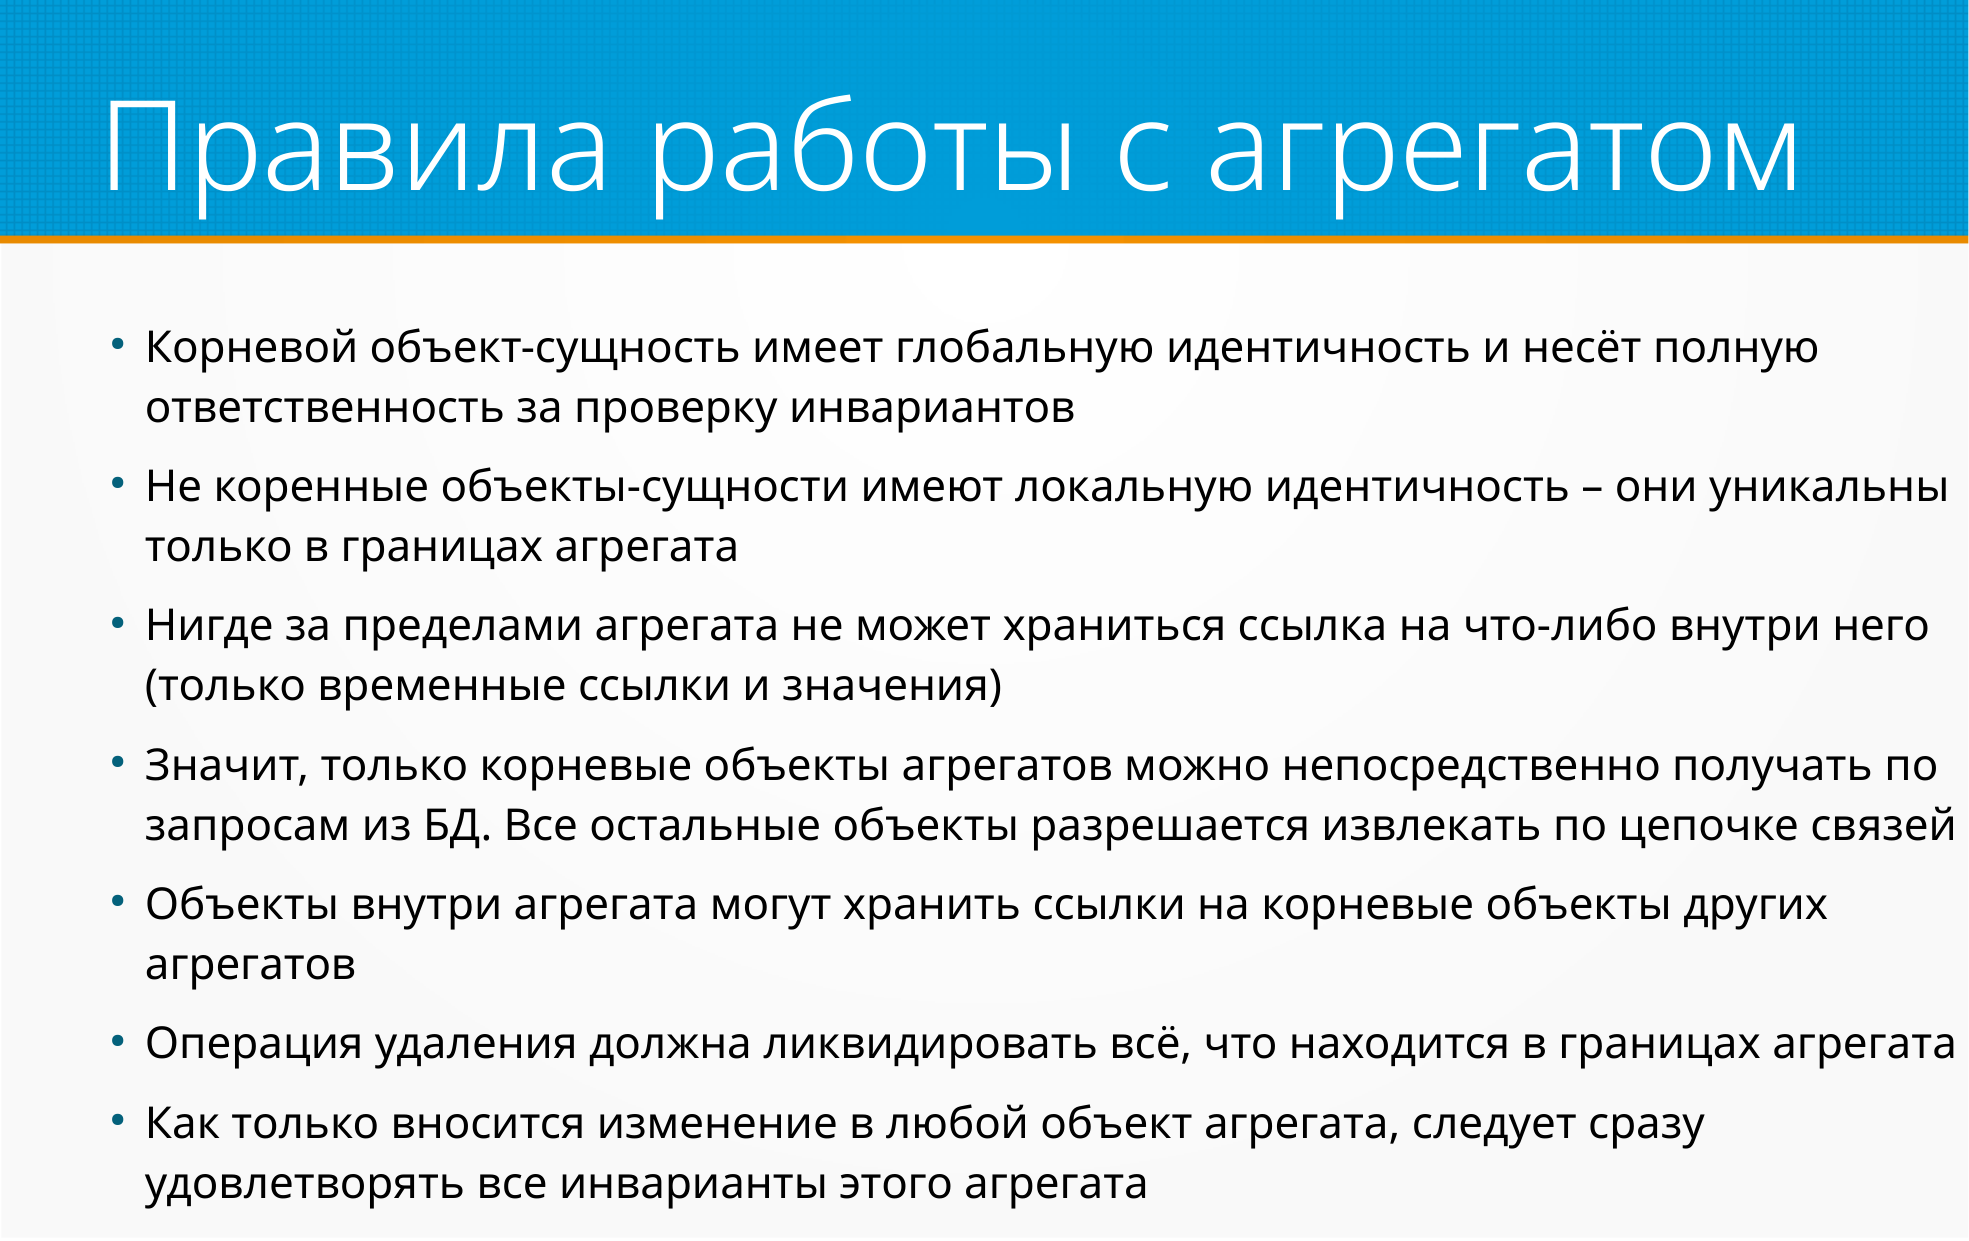

# Правила работы с агрегатом
Корневой объект-сущность имеет глобальную идентичность и несёт полную ответственность за проверку инвариантов
Не коренные объекты-сущности имеют локальную идентичность – они уникальны только в границах агрегата
Нигде за пределами агрегата не может храниться ссылка на что-либо внутри него (только временные ссылки и значения)
Значит, только корневые объекты агрегатов можно непосредственно получать по запросам из БД. Все остальные объекты разрешается извлекать по цепочке связей
Объекты внутри агрегата могут хранить ссылки на корневые объекты других агрегатов
Операция удаления должна ликвидировать всё, что находится в границах агрегата
Как только вносится изменение в любой объект агрегата, следует сразу удовлетворять все инварианты этого агрегата